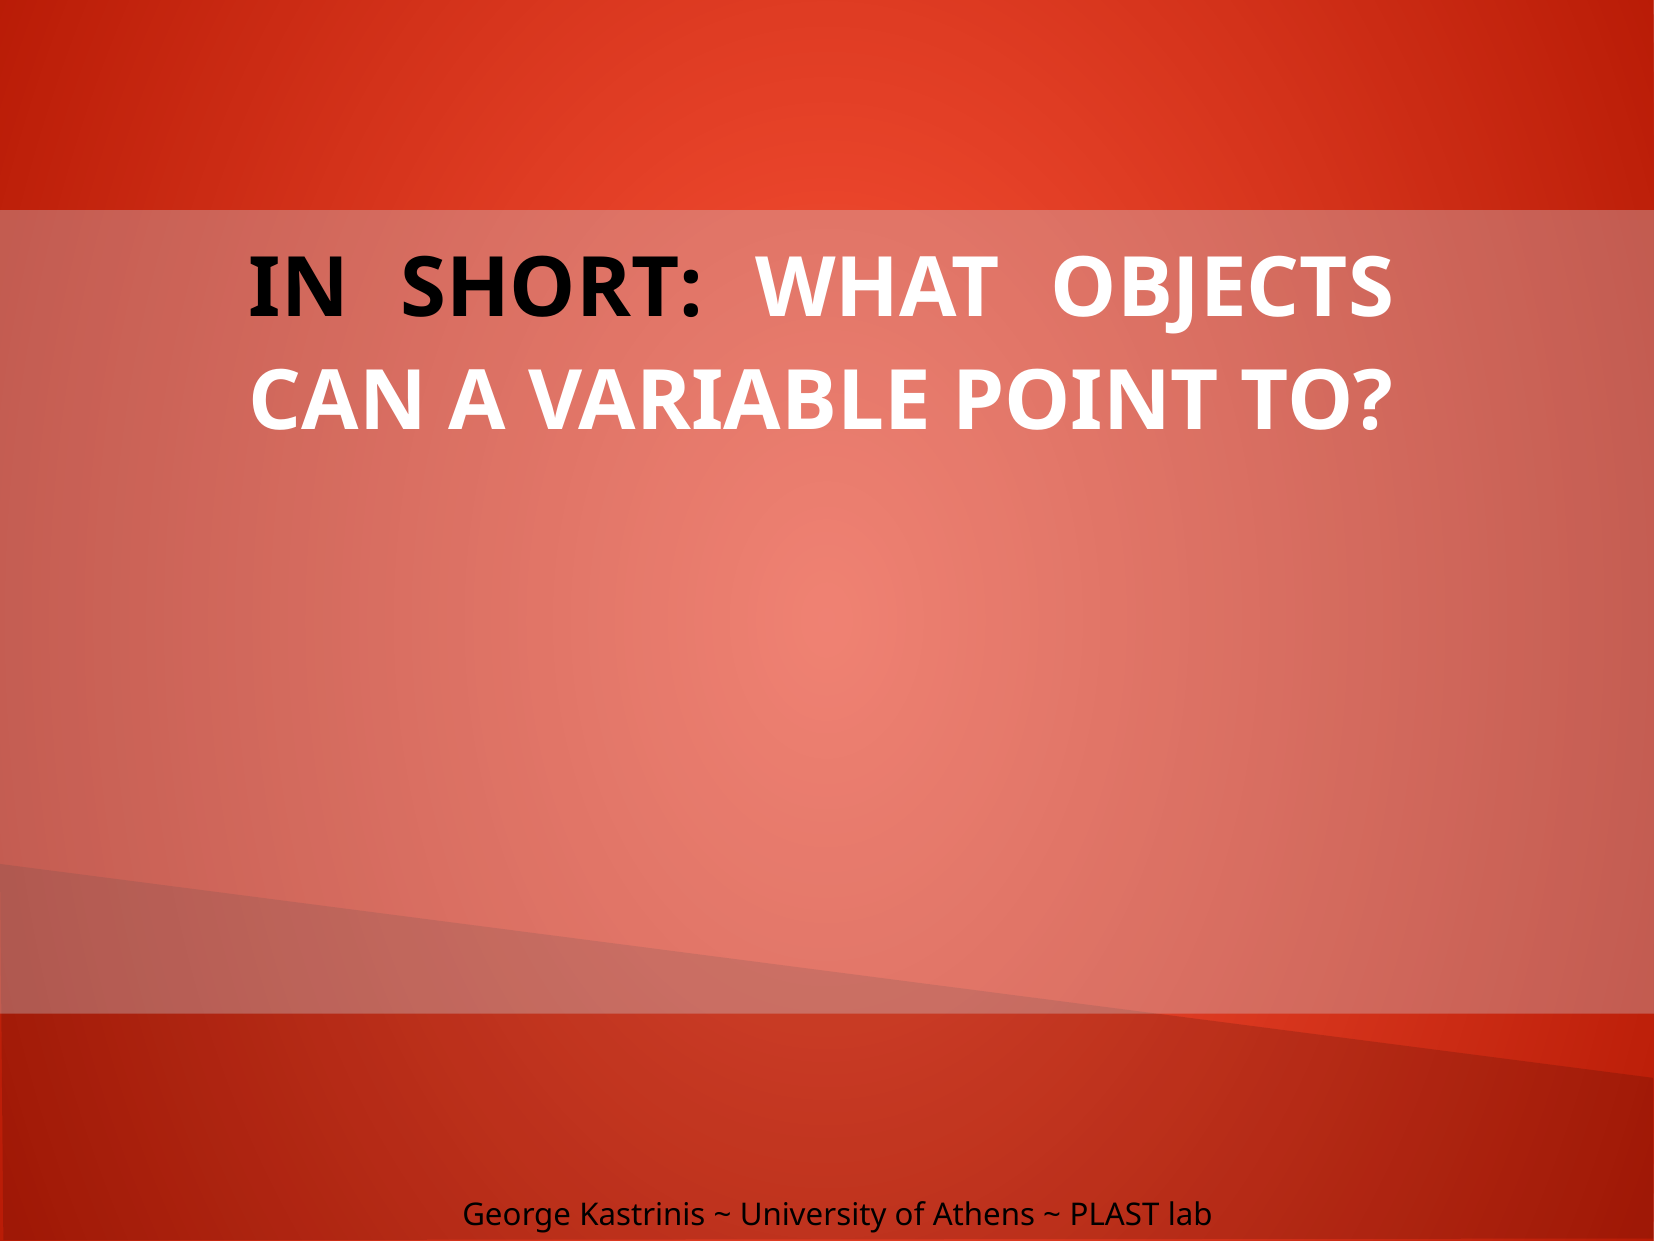

IN SHORT: WHAT OBJECTS CAN A VARIABLE POINT TO?
George Kastrinis ~ University of Athens ~ PLAST lab